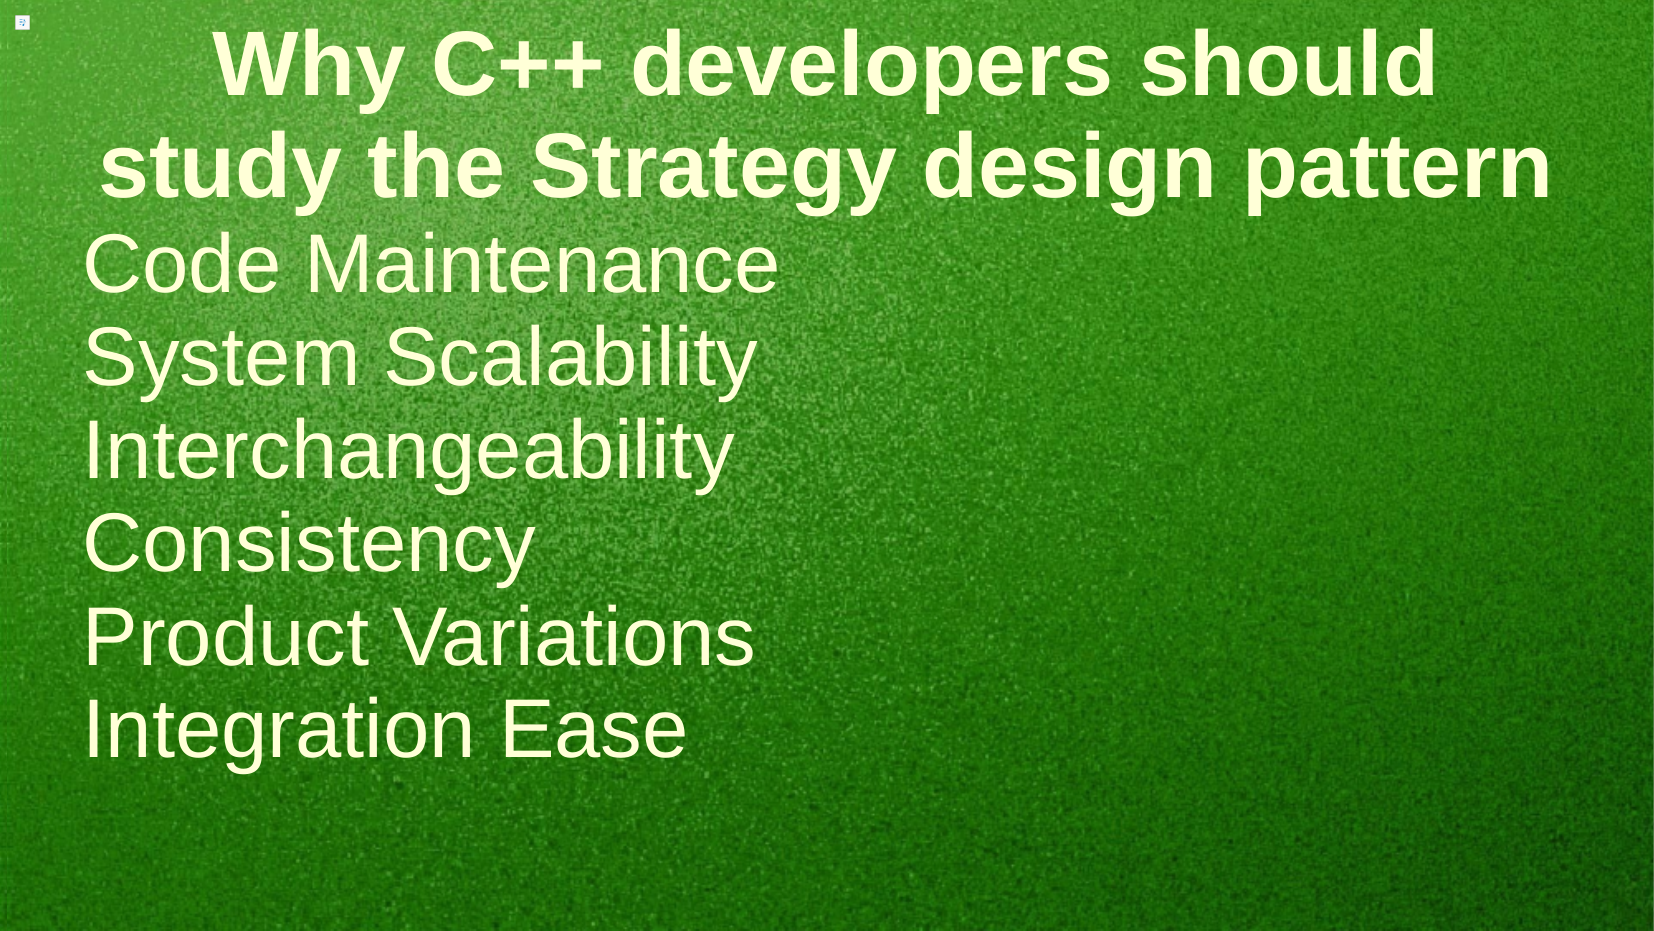

# Why C++ developers should study the Strategy design pattern
Code Maintenance
System Scalability
Interchangeability
Consistency
Product Variations
Integration Ease